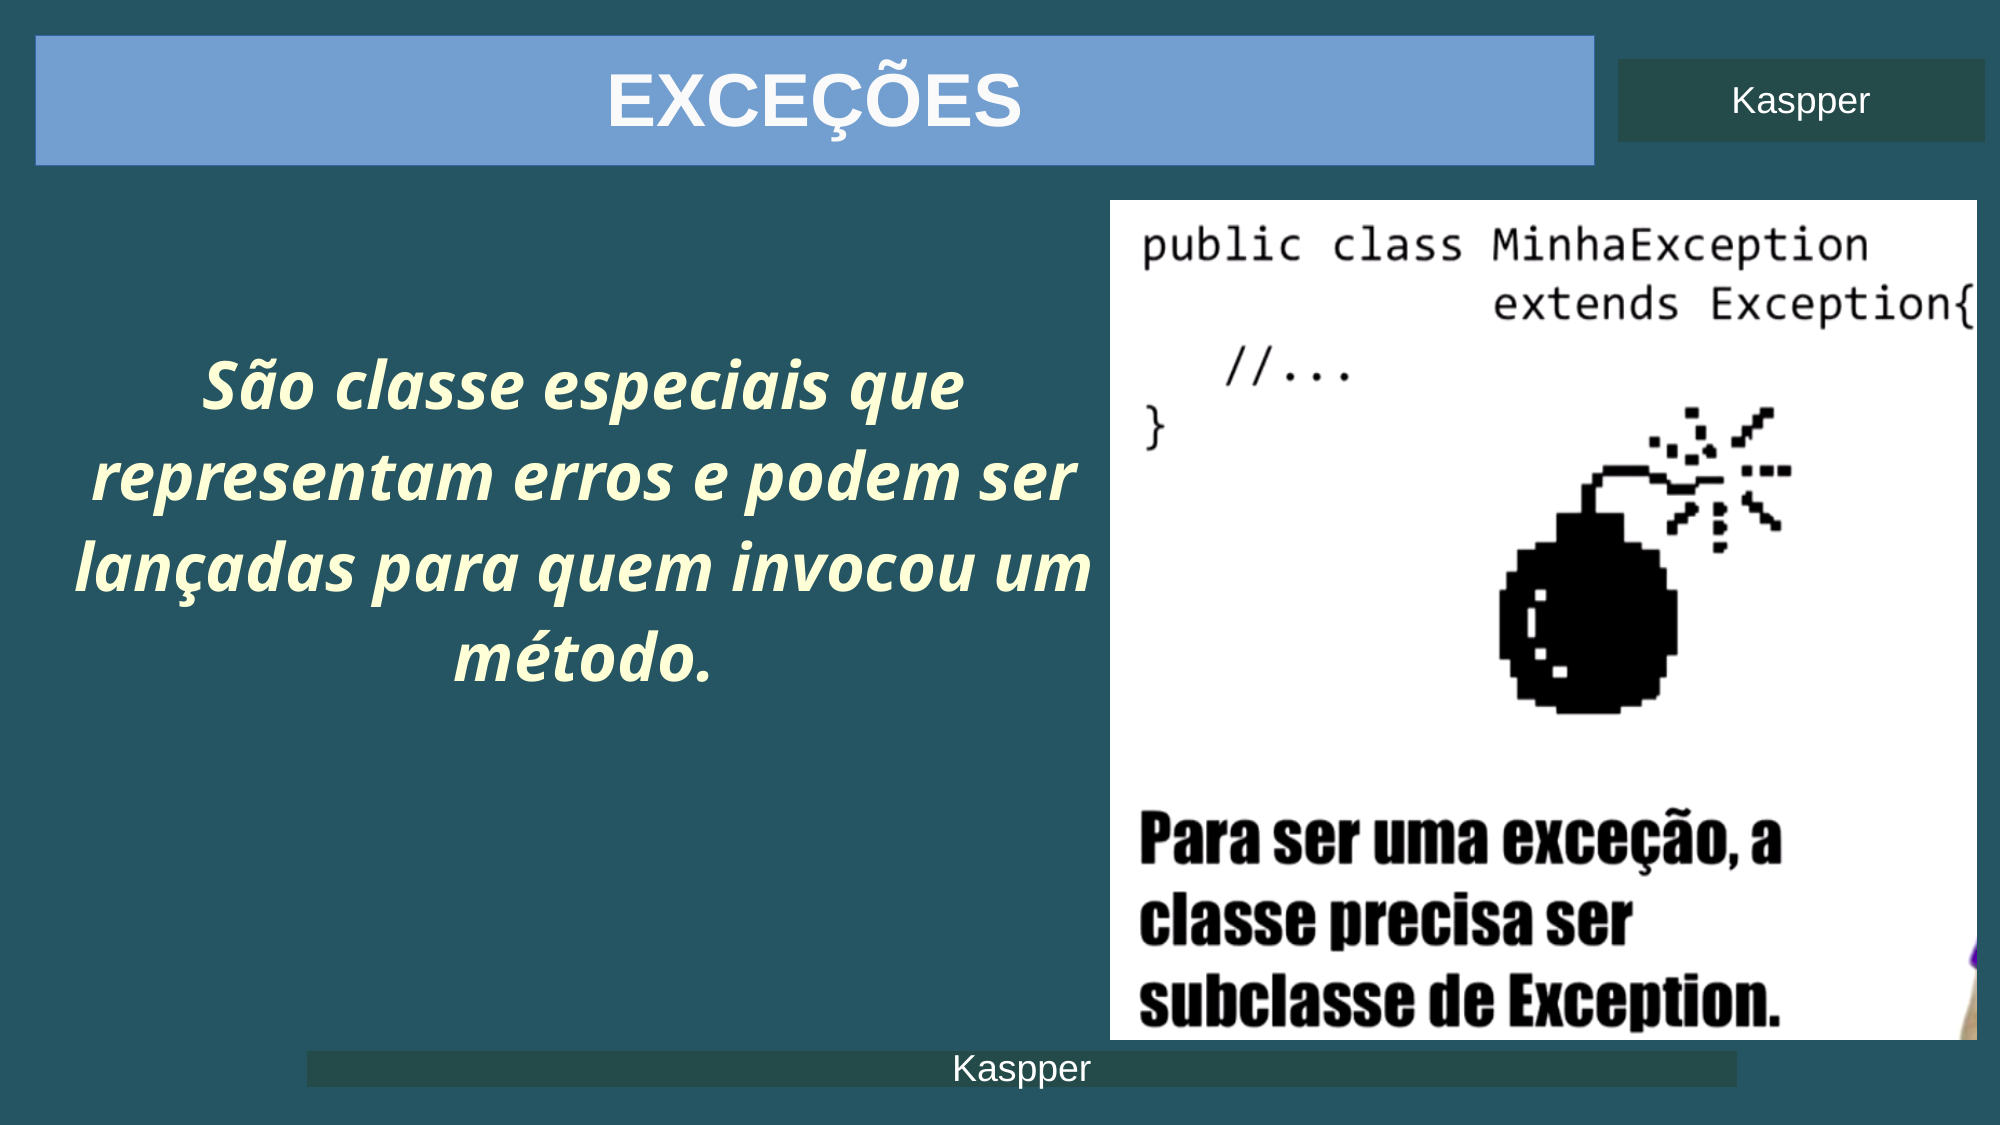

EXCEÇÕES
Kaspper
São classe especiais que representam erros e podem ser lançadas para quem invocou um método.
Kaspper